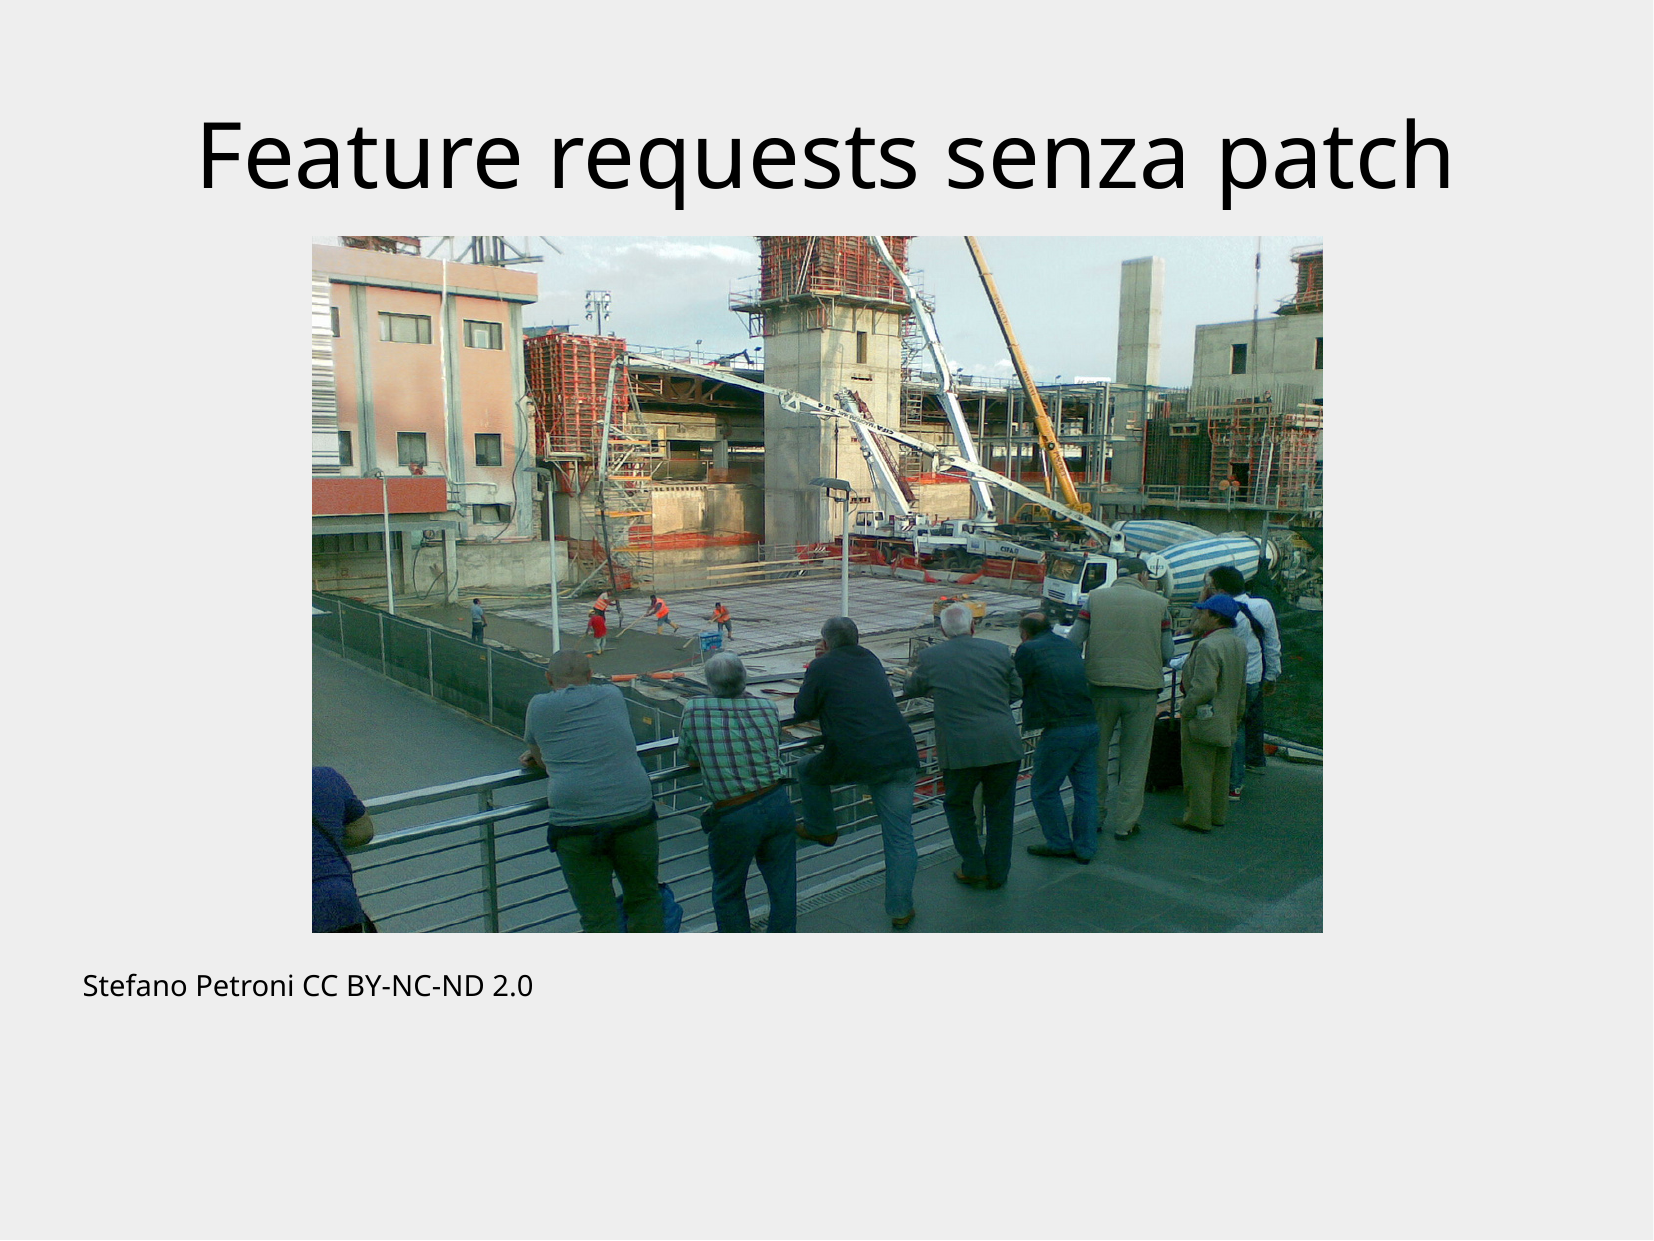

# Feature requests senza patch
Stefano Petroni CC BY-NC-ND 2.0